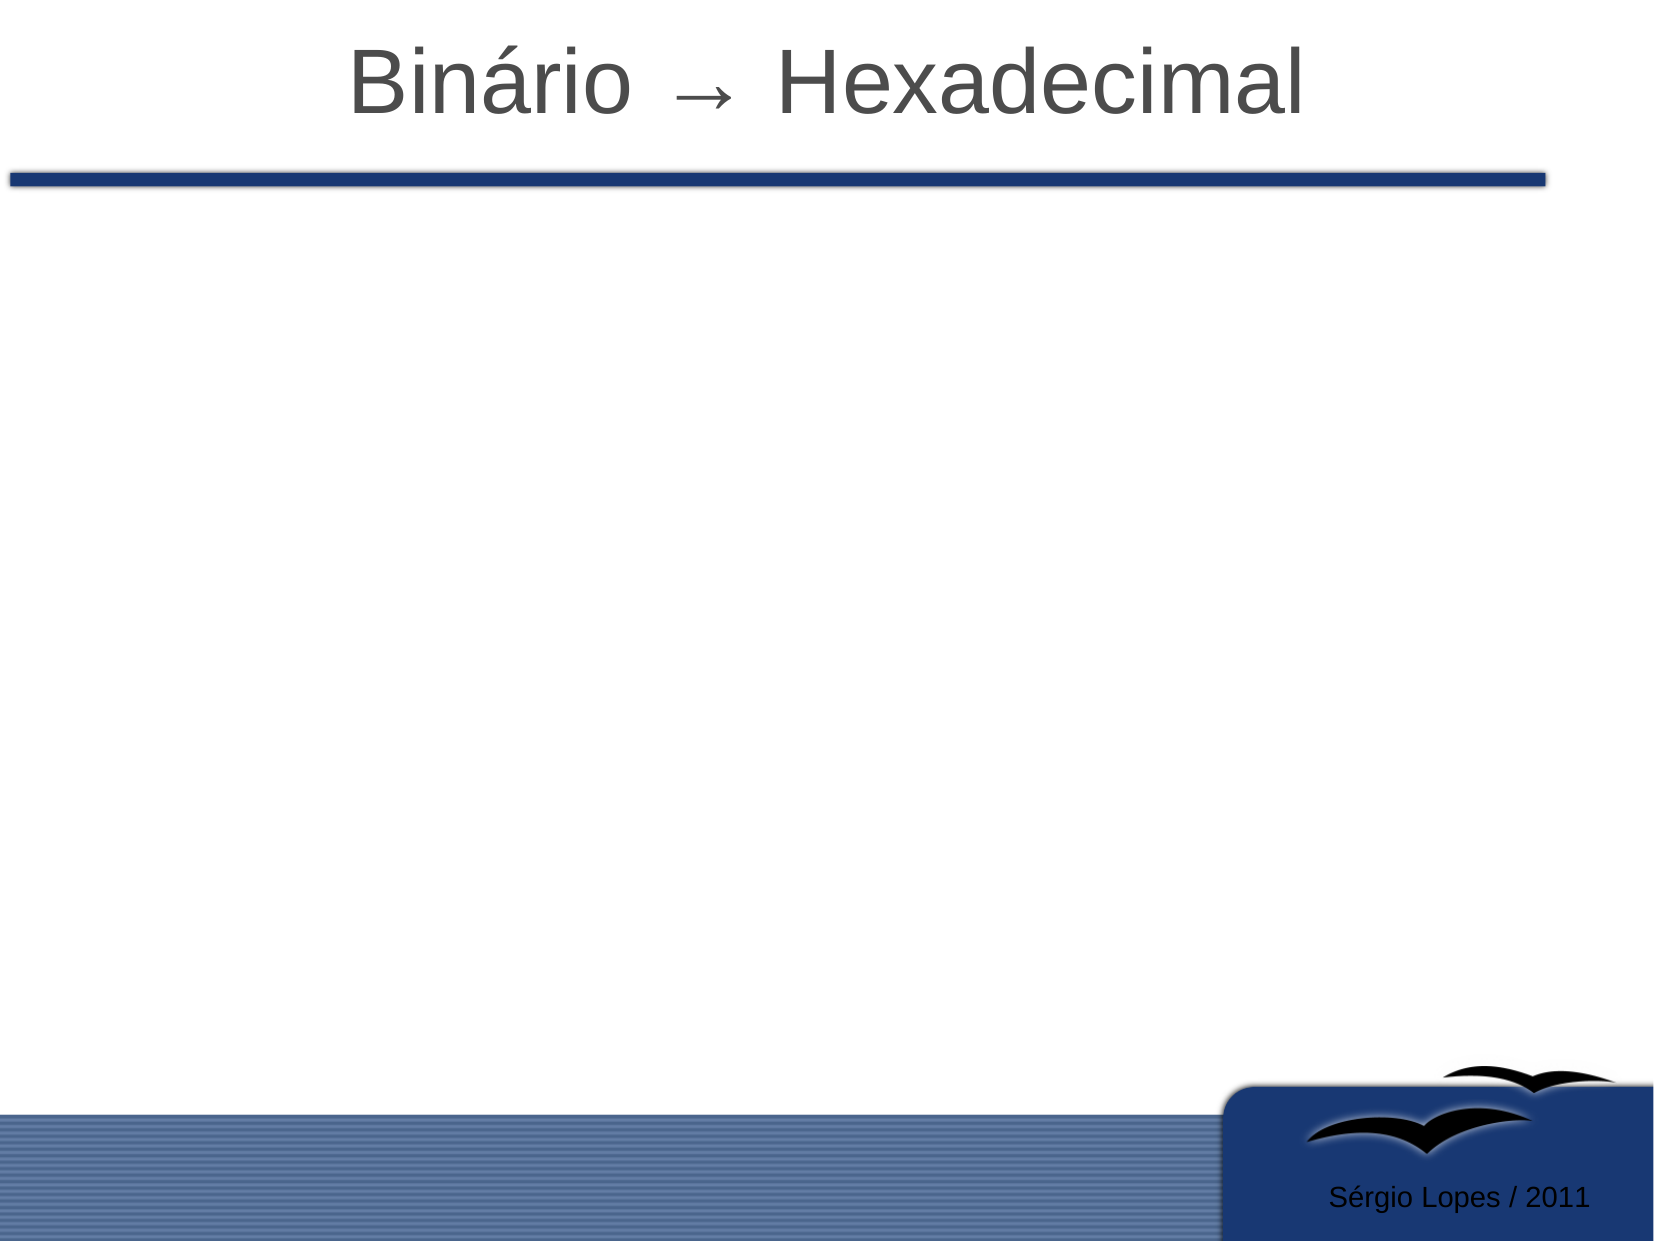

# Binário → Hexadecimal
Sérgio Lopes / 2011